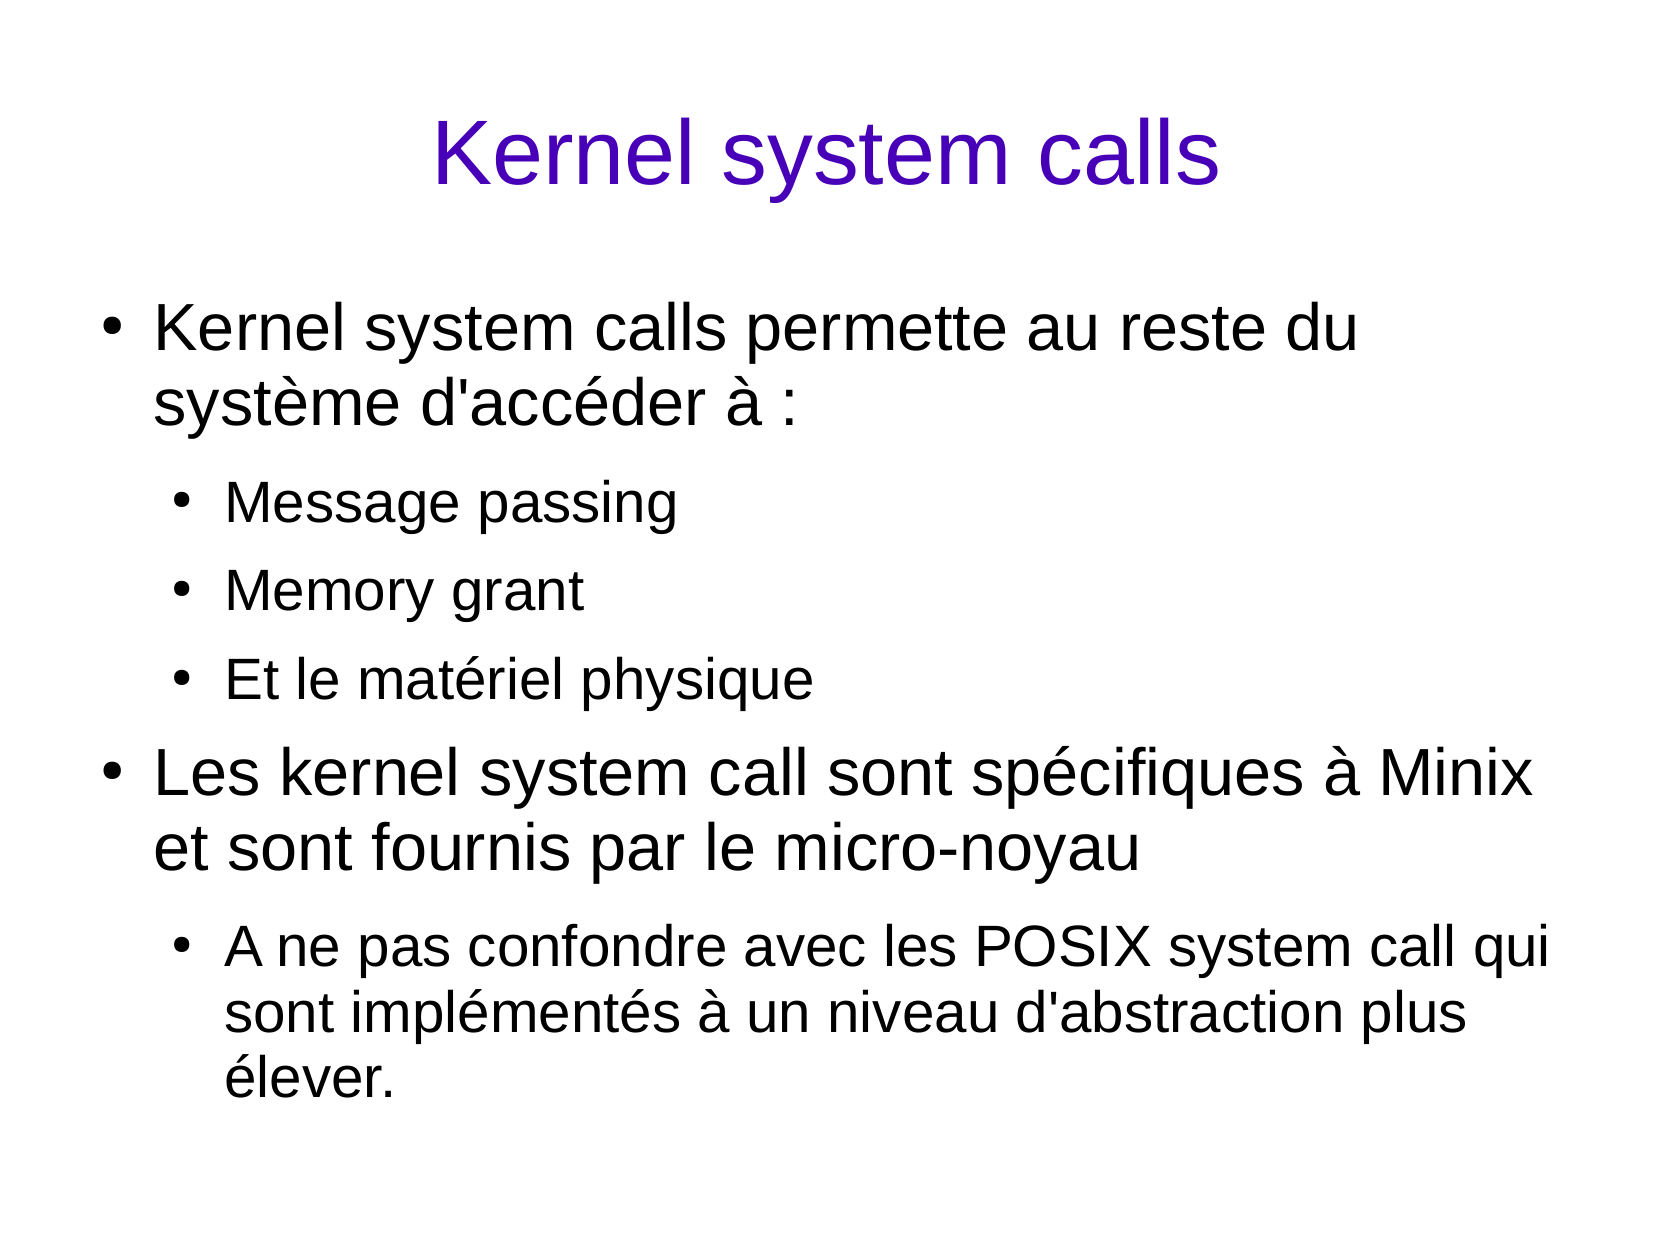

# Kernel system calls
Kernel system calls permette au reste du système d'accéder à :
Message passing
Memory grant
Et le matériel physique
Les kernel system call sont spécifiques à Minix et sont fournis par le micro-noyau
A ne pas confondre avec les POSIX system call qui sont implémentés à un niveau d'abstraction plus élever.